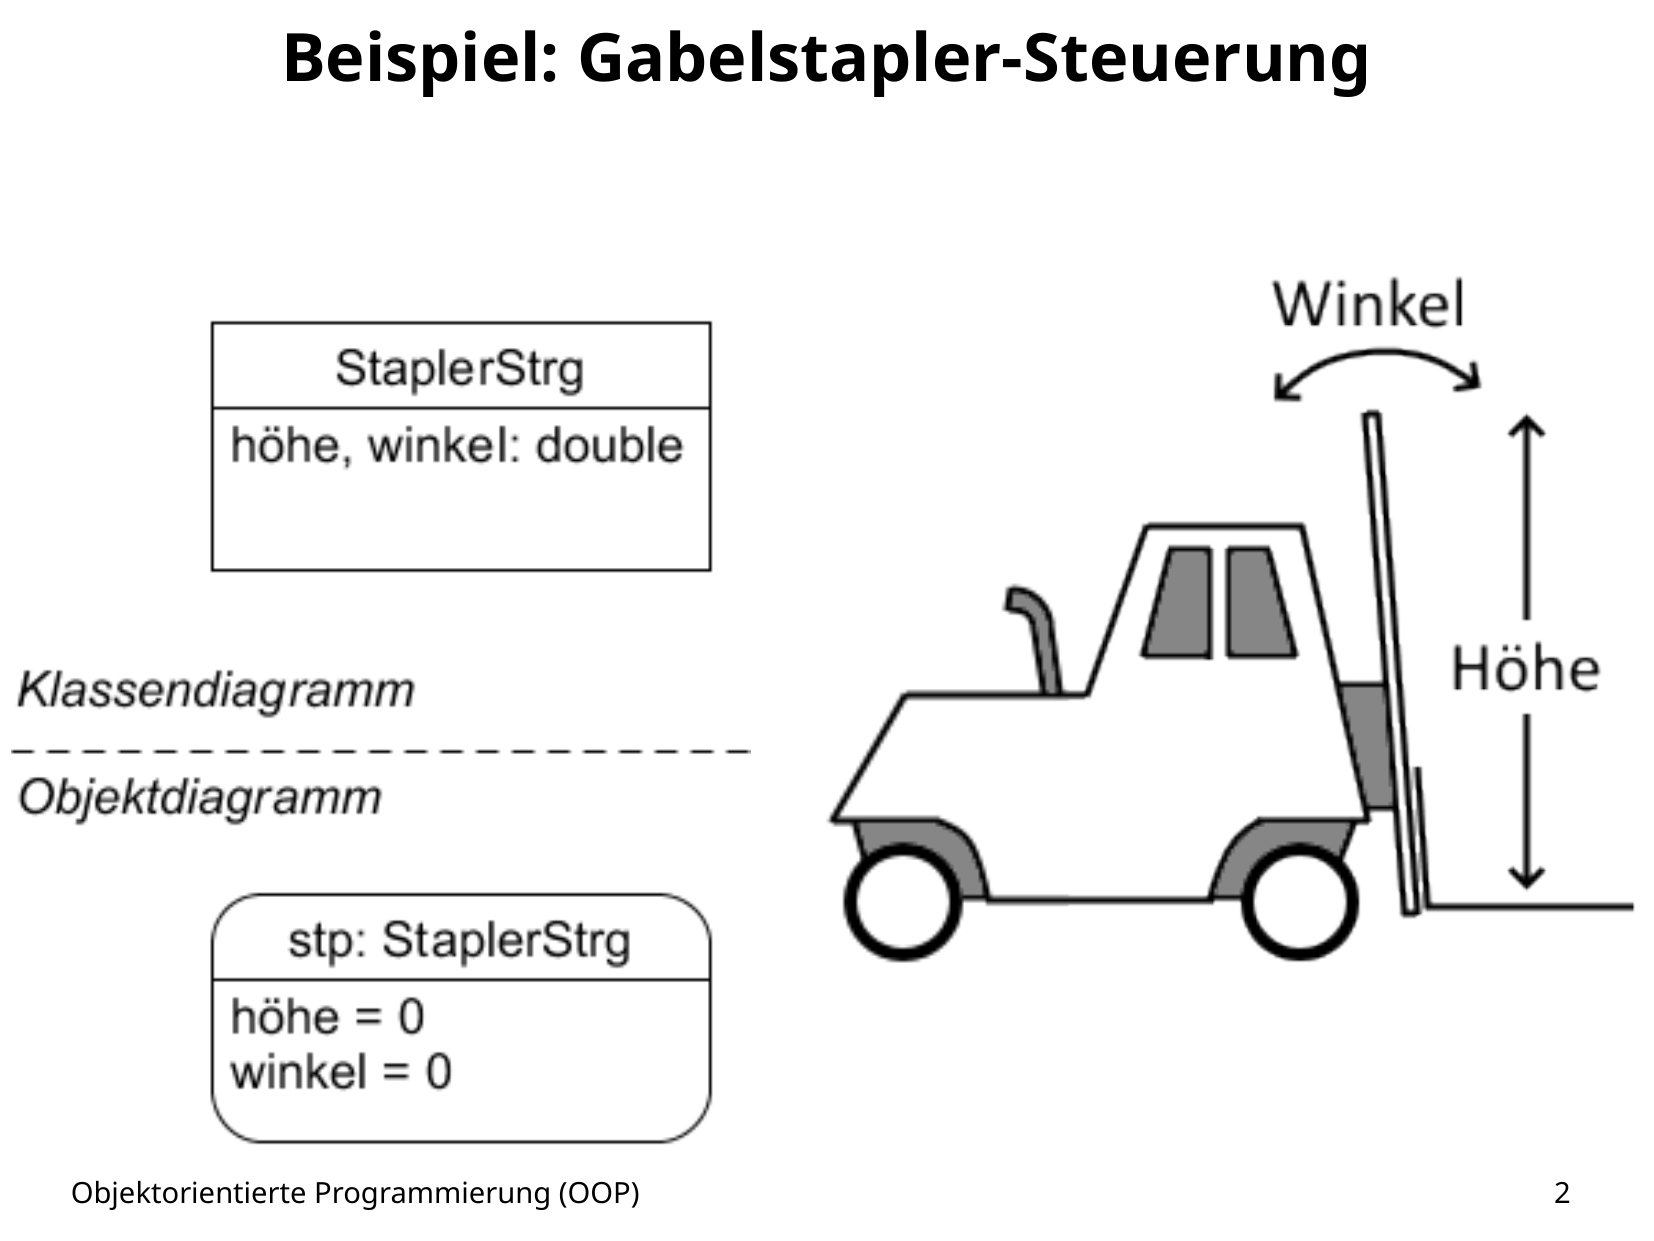

# Beispiel: Gabelstapler-Steuerung
Objektorientierte Programmierung (OOP)
2